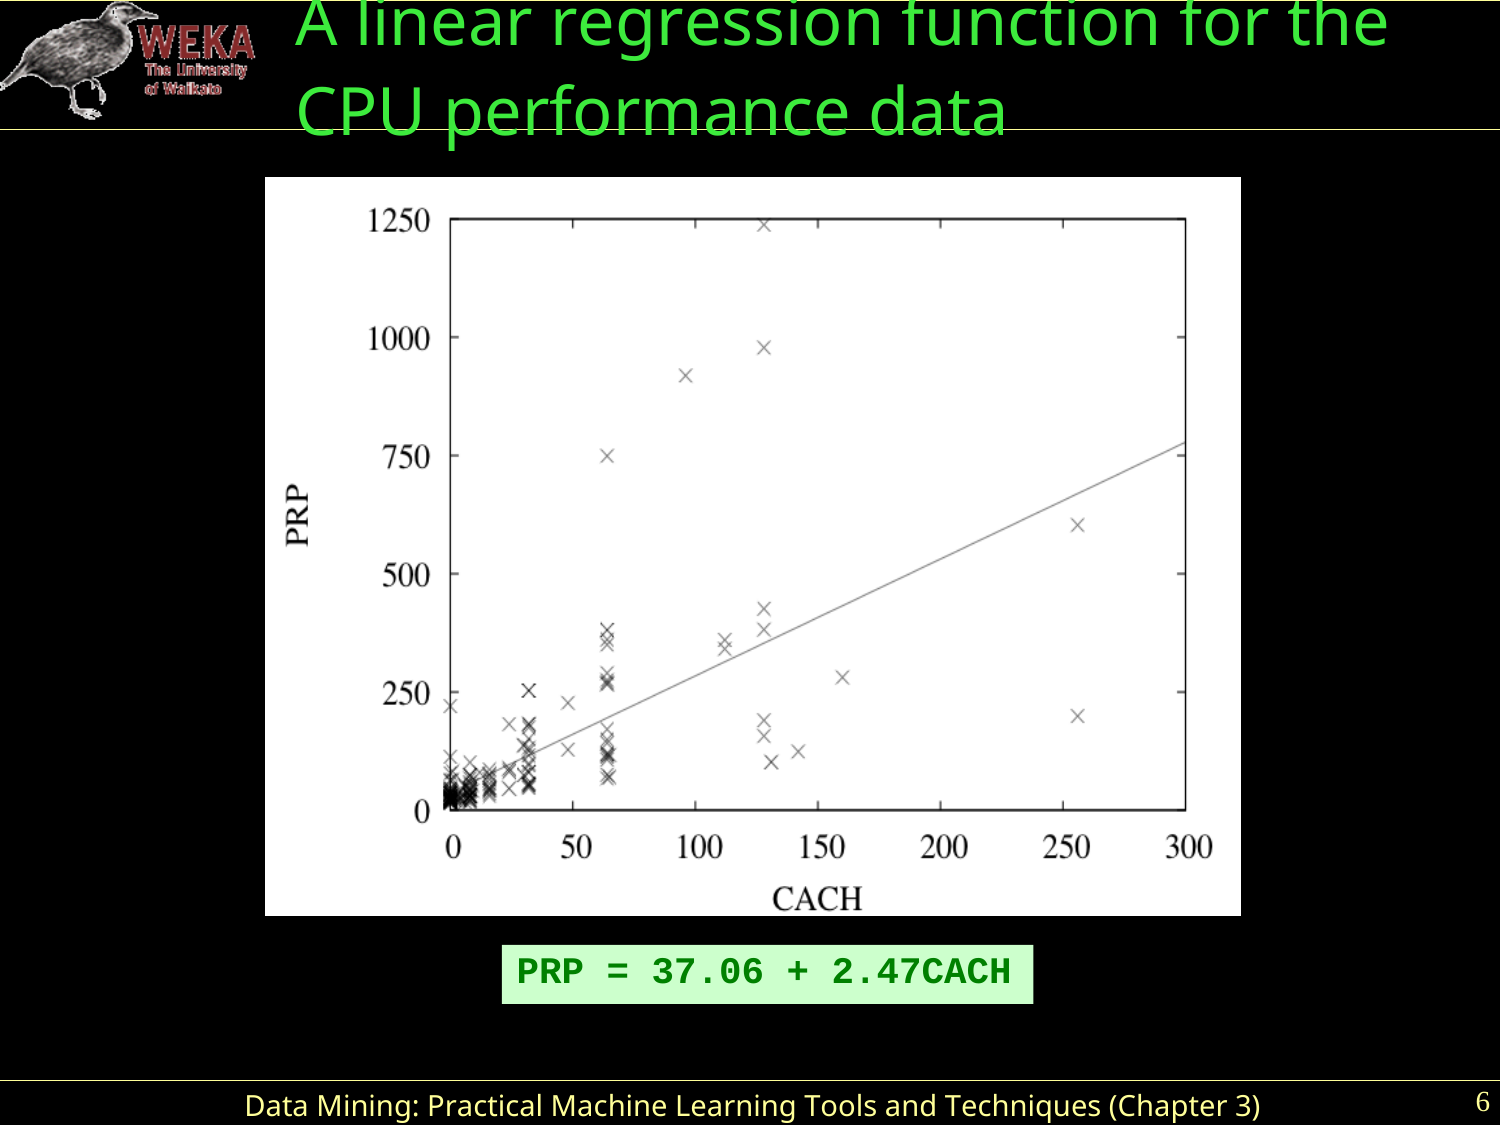

# A linear regression function for the CPU performance data
PRP = 37.06 + 2.47CACH
Data Mining: Practical Machine Learning Tools and Techniques (Chapter 3)
6